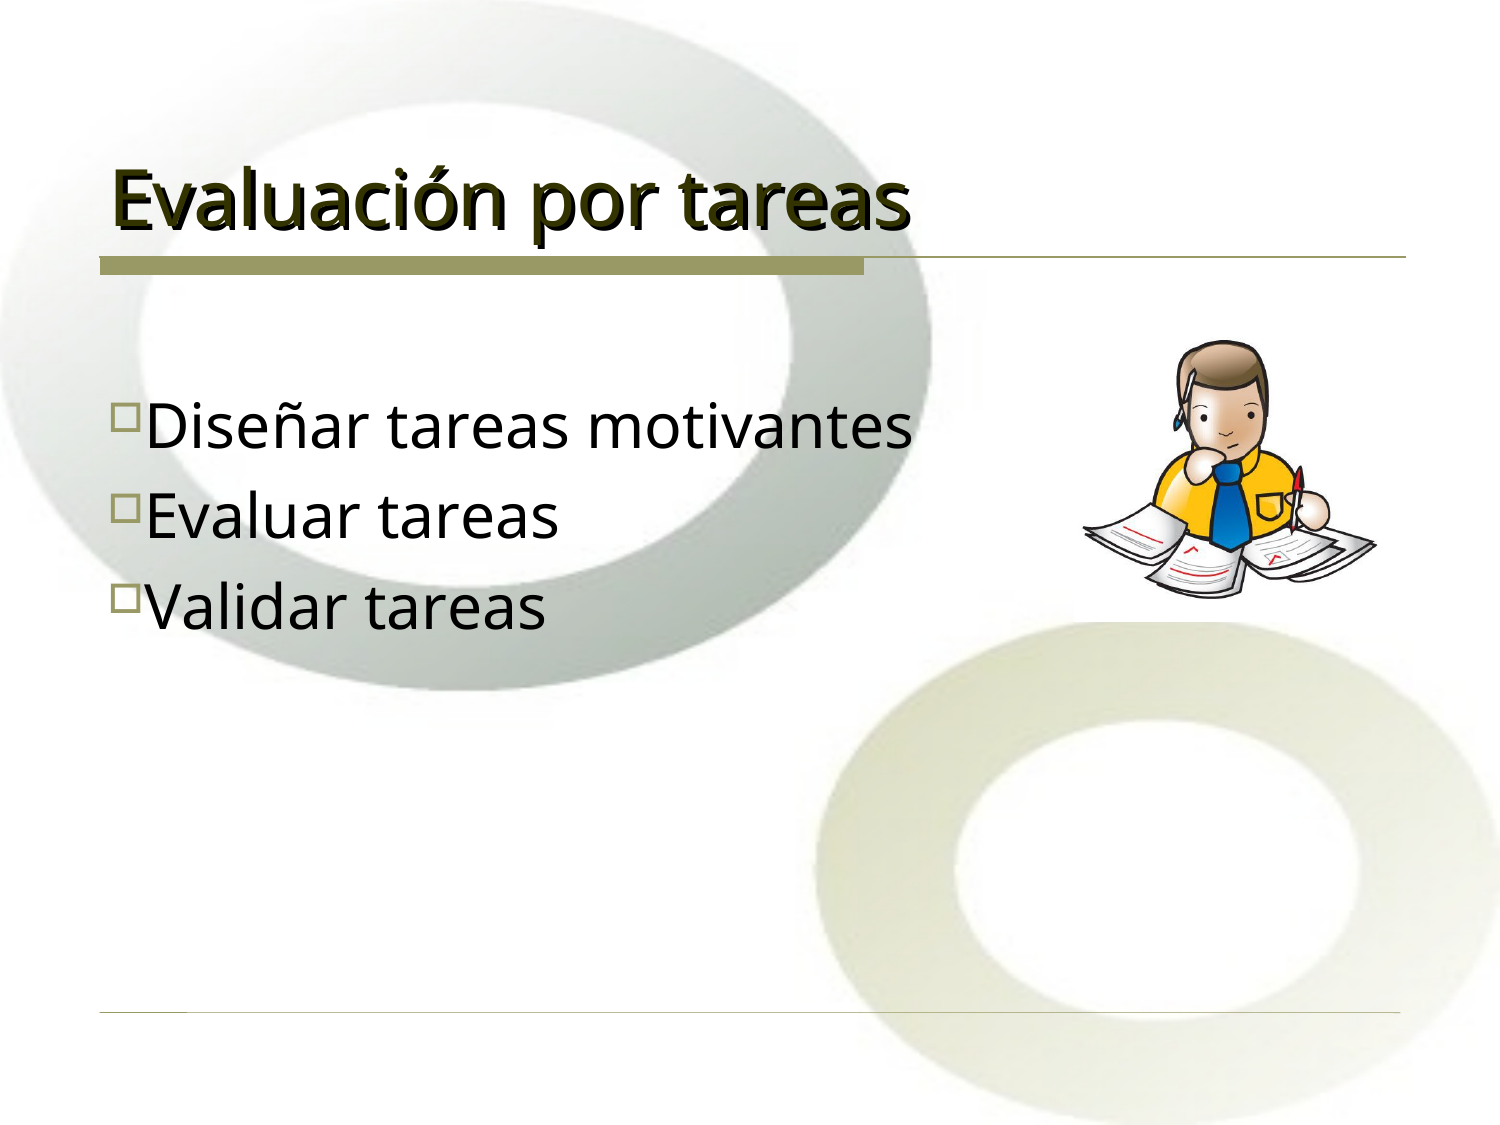

# Evaluación por tareas
Diseñar tareas motivantes
Evaluar tareas
Validar tareas